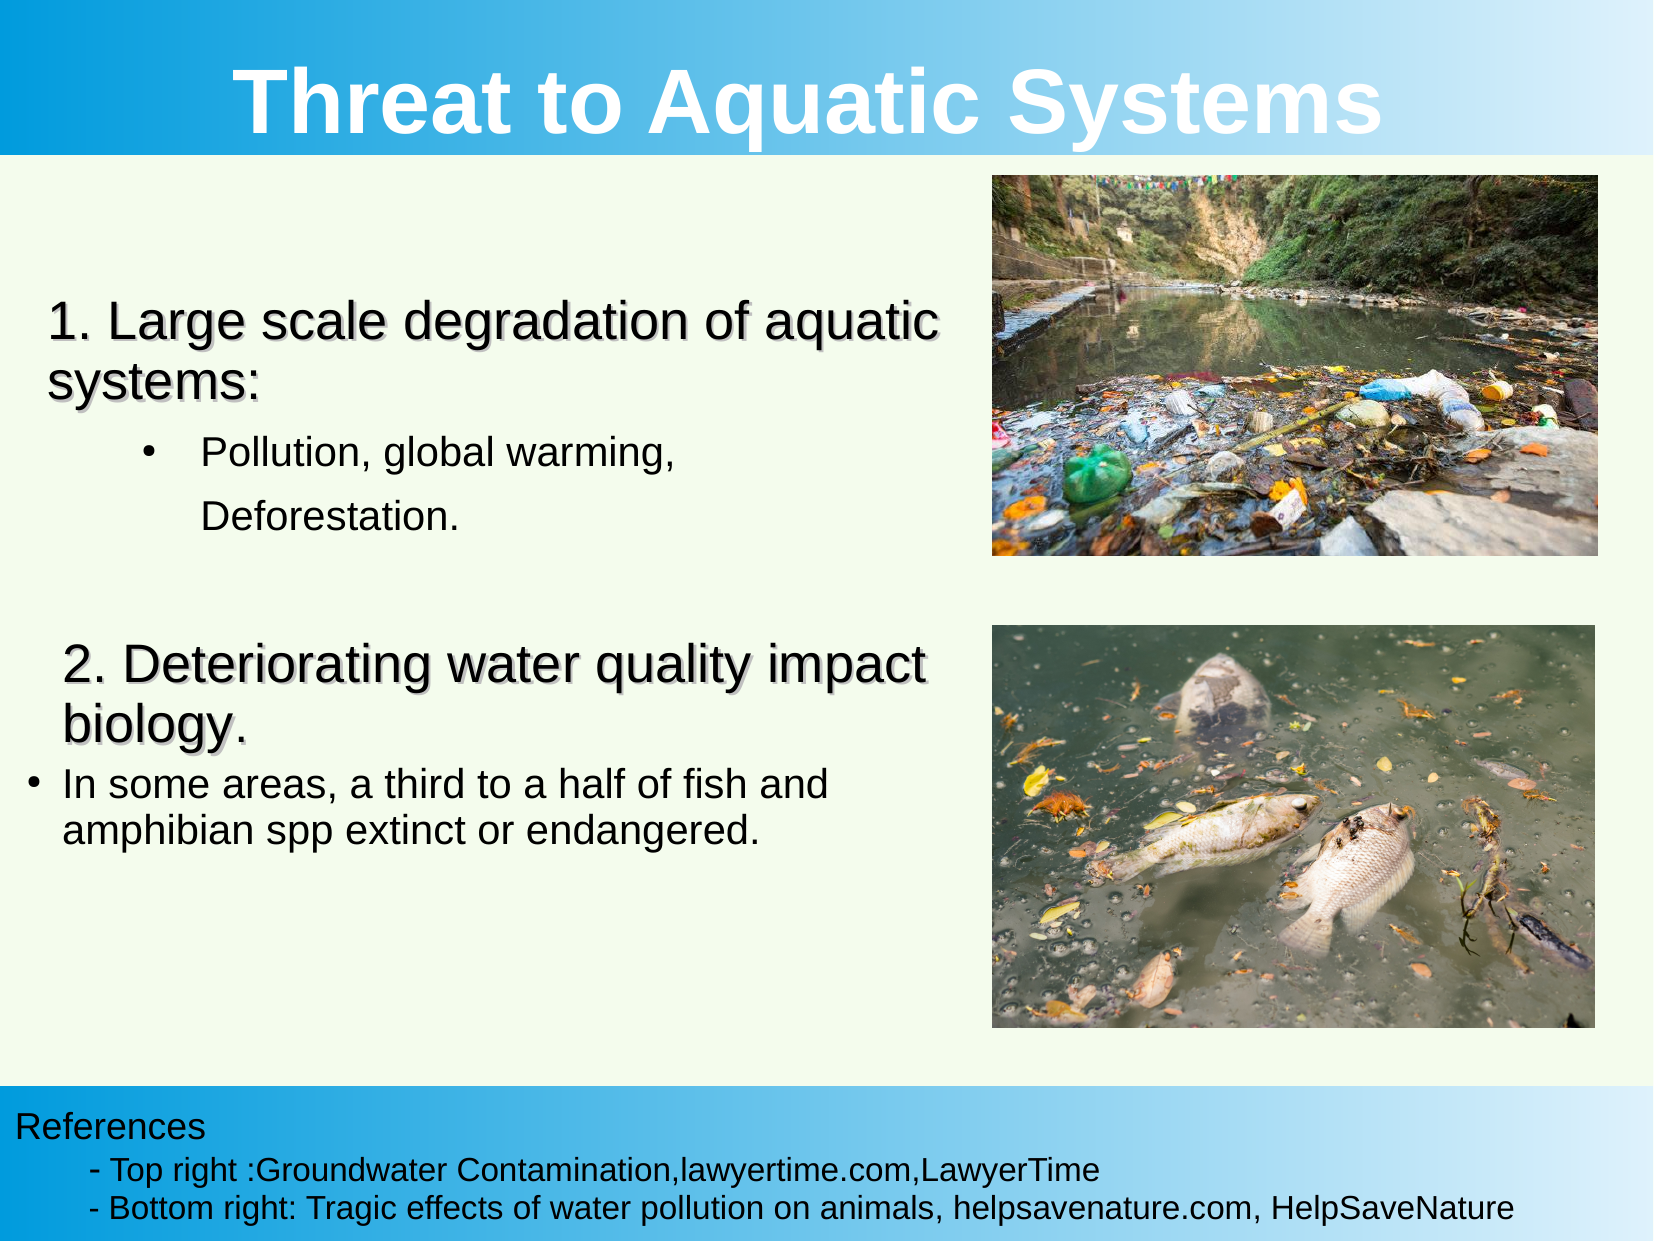

# Threat to Aquatic Systems
1. Large scale degradation of aquatic systems:
 Pollution, global warming,
 Deforestation.
2. Deteriorating water quality impact biology.
In some areas, a third to a half of fish and amphibian spp extinct or endangered.
References
	- Top right :Groundwater Contamination,lawyertime.com,LawyerTime
	- Bottom right: Tragic effects of water pollution on animals, helpsavenature.com, HelpSaveNature
	-